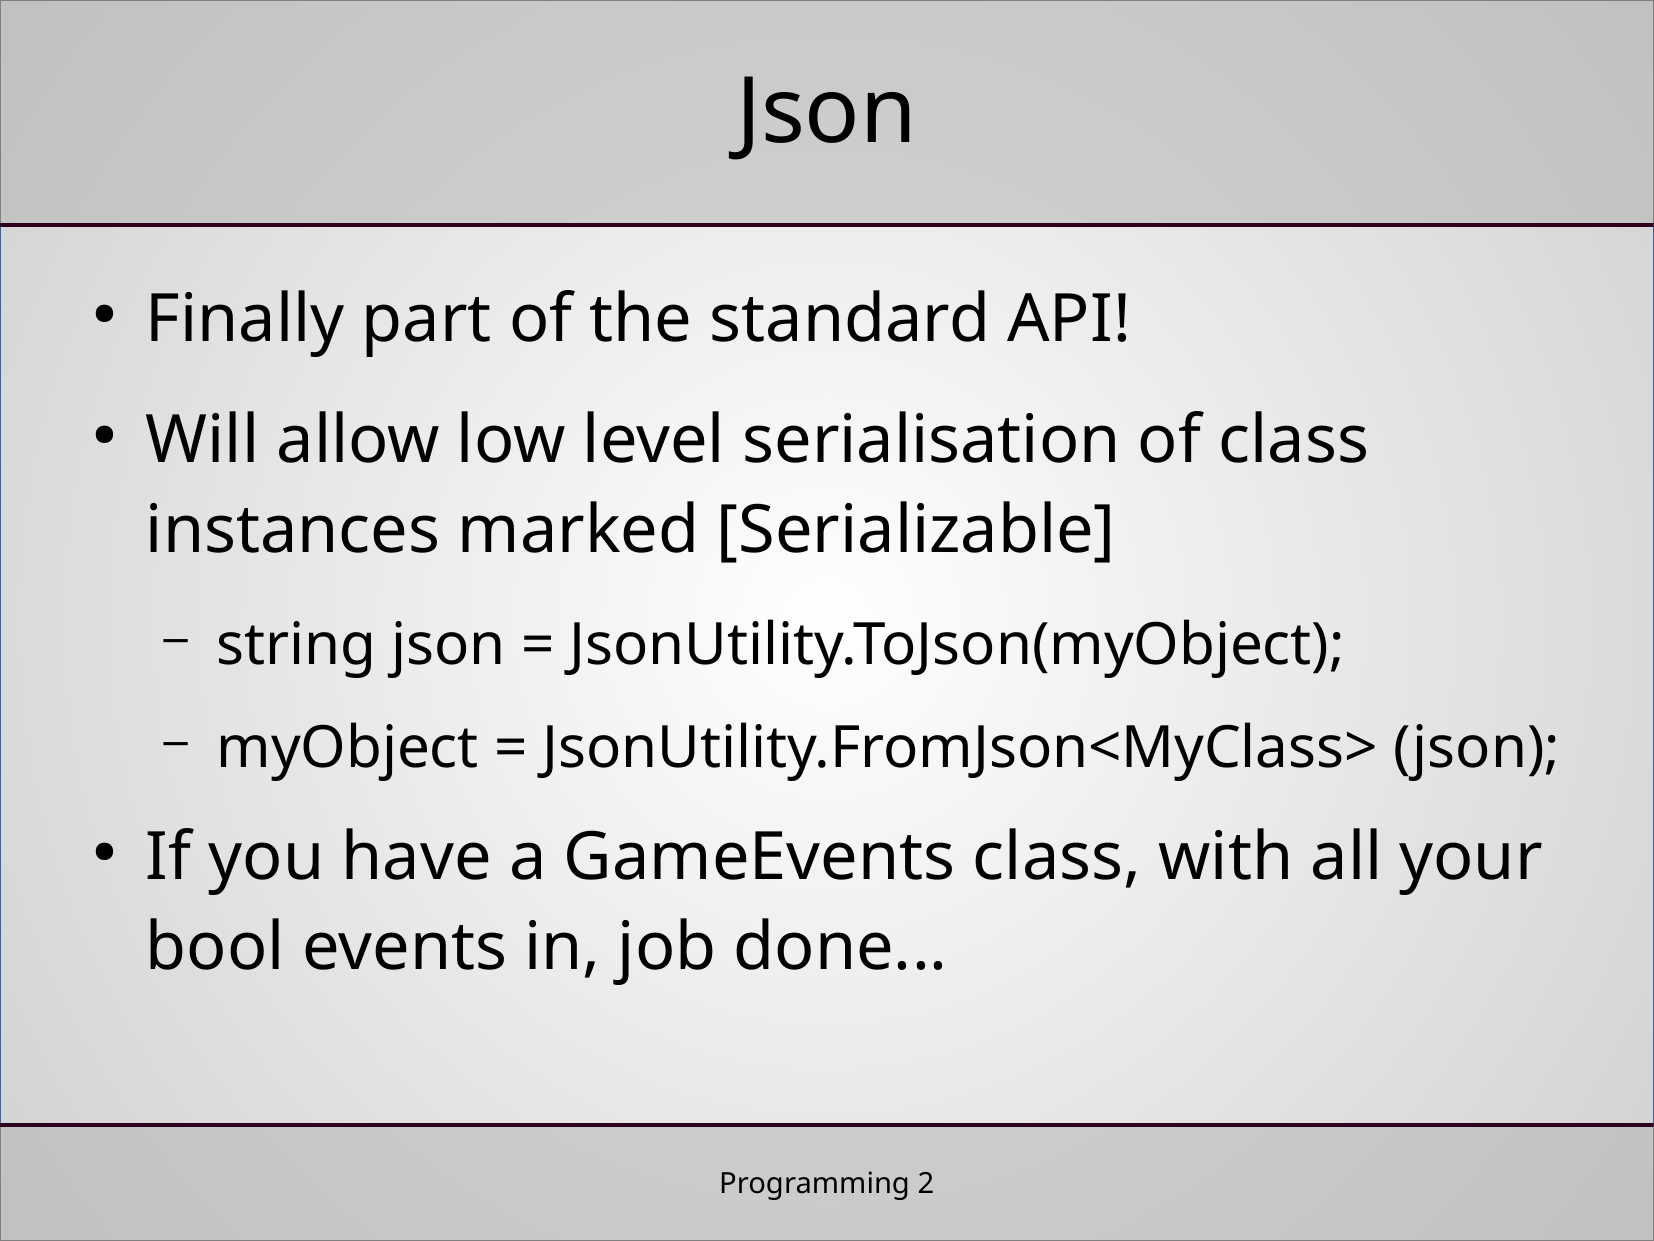

# Json
Finally part of the standard API!
Will allow low level serialisation of class instances marked [Serializable]
string json = JsonUtility.ToJson(myObject);
myObject = JsonUtility.FromJson<MyClass> (json);
If you have a GameEvents class, with all your bool events in, job done...